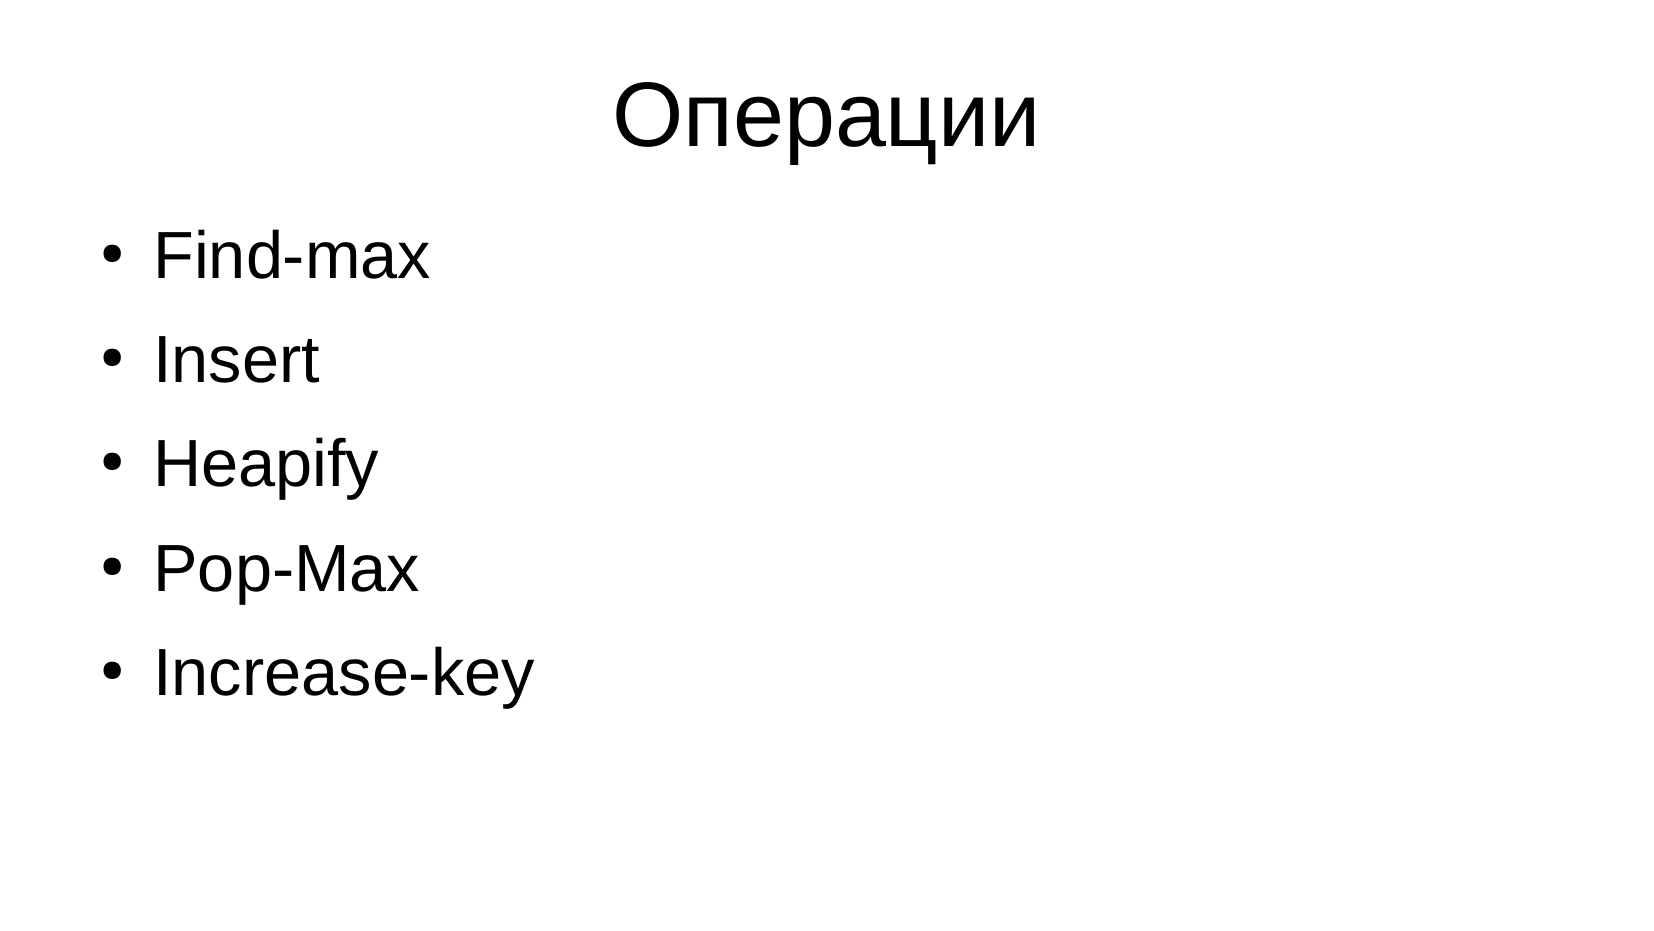

# Операции
Find-max
Insert
Heapify
Pop-Max
Increase-key